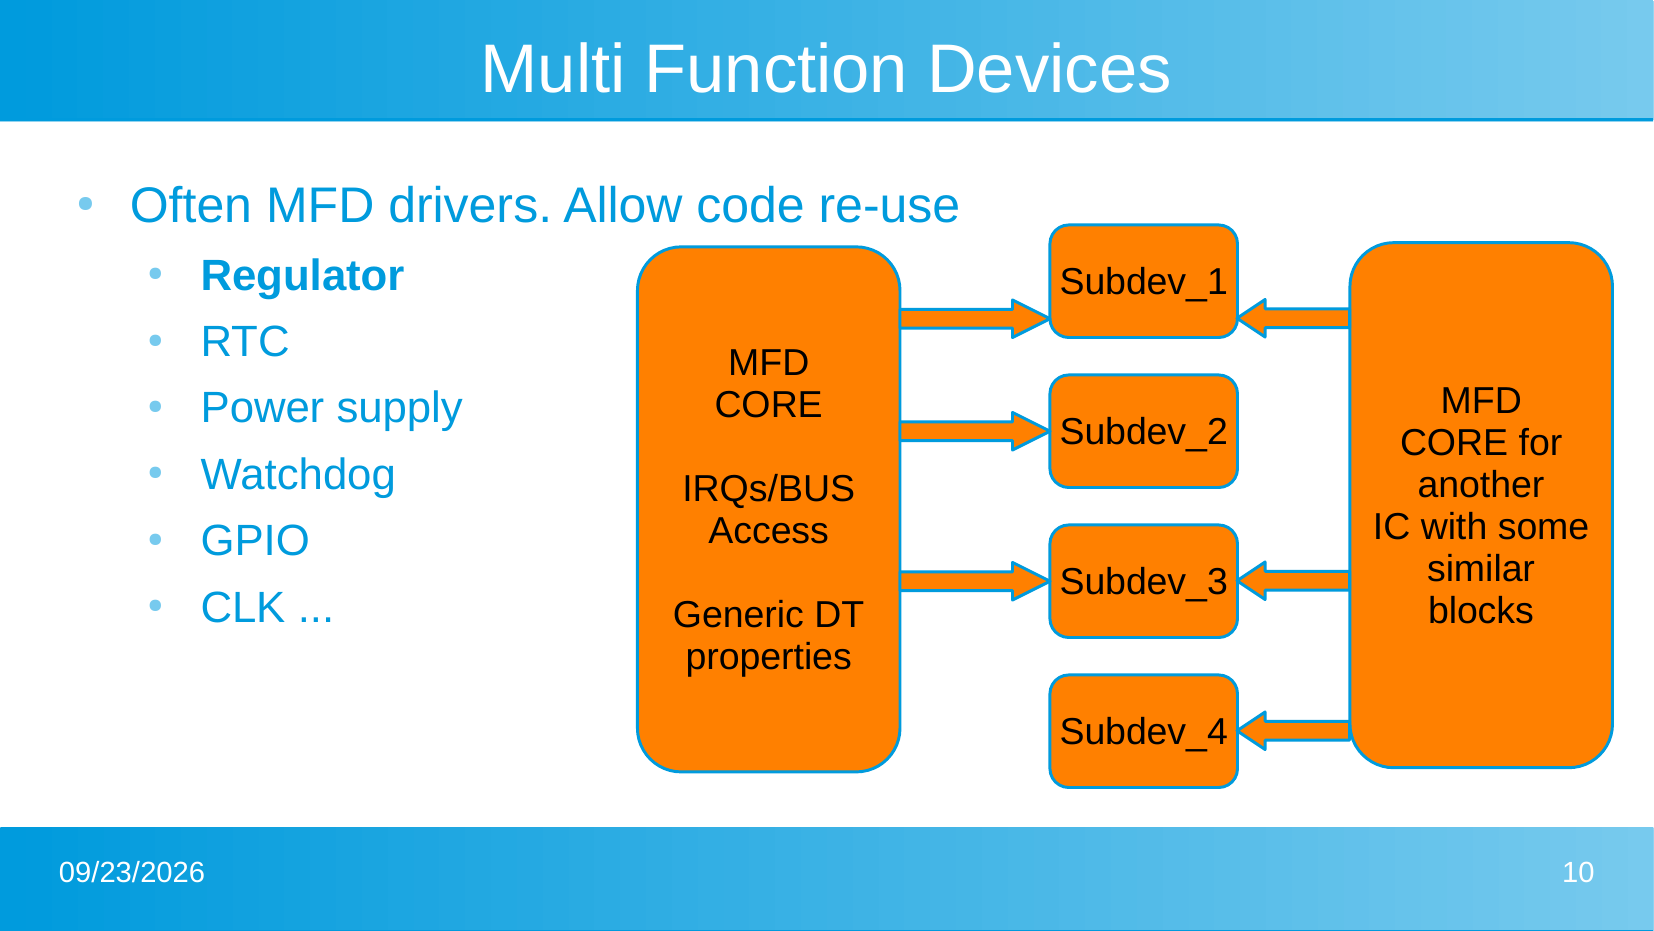

# Multi Function Devices
Often MFD drivers. Allow code re-use
Regulator
RTC
Power supply
Watchdog
GPIO
CLK ...
Subdev_1
MFD
CORE for
another
IC with some
similar
blocks
MFD
CORE
IRQs/BUS
Access
Generic DT
properties
Subdev_2
Subdev_3
Subdev_4
10